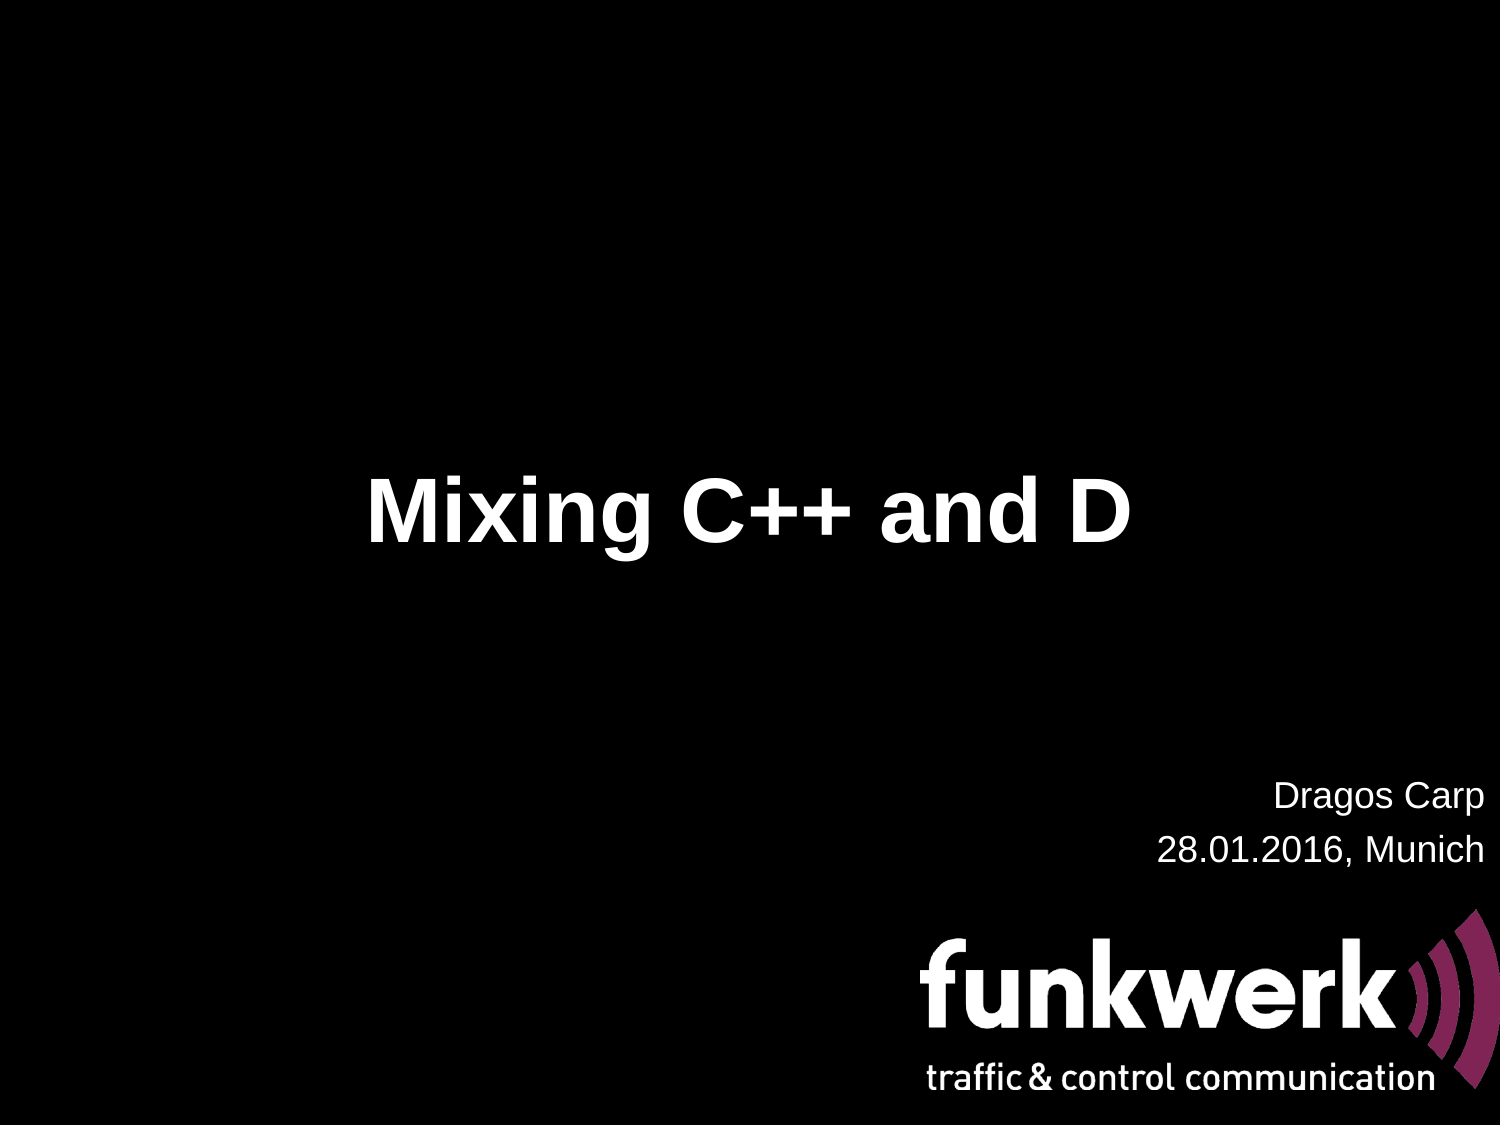

# Mixing C++ and D
Dragos Carp
28.01.2016, Munich